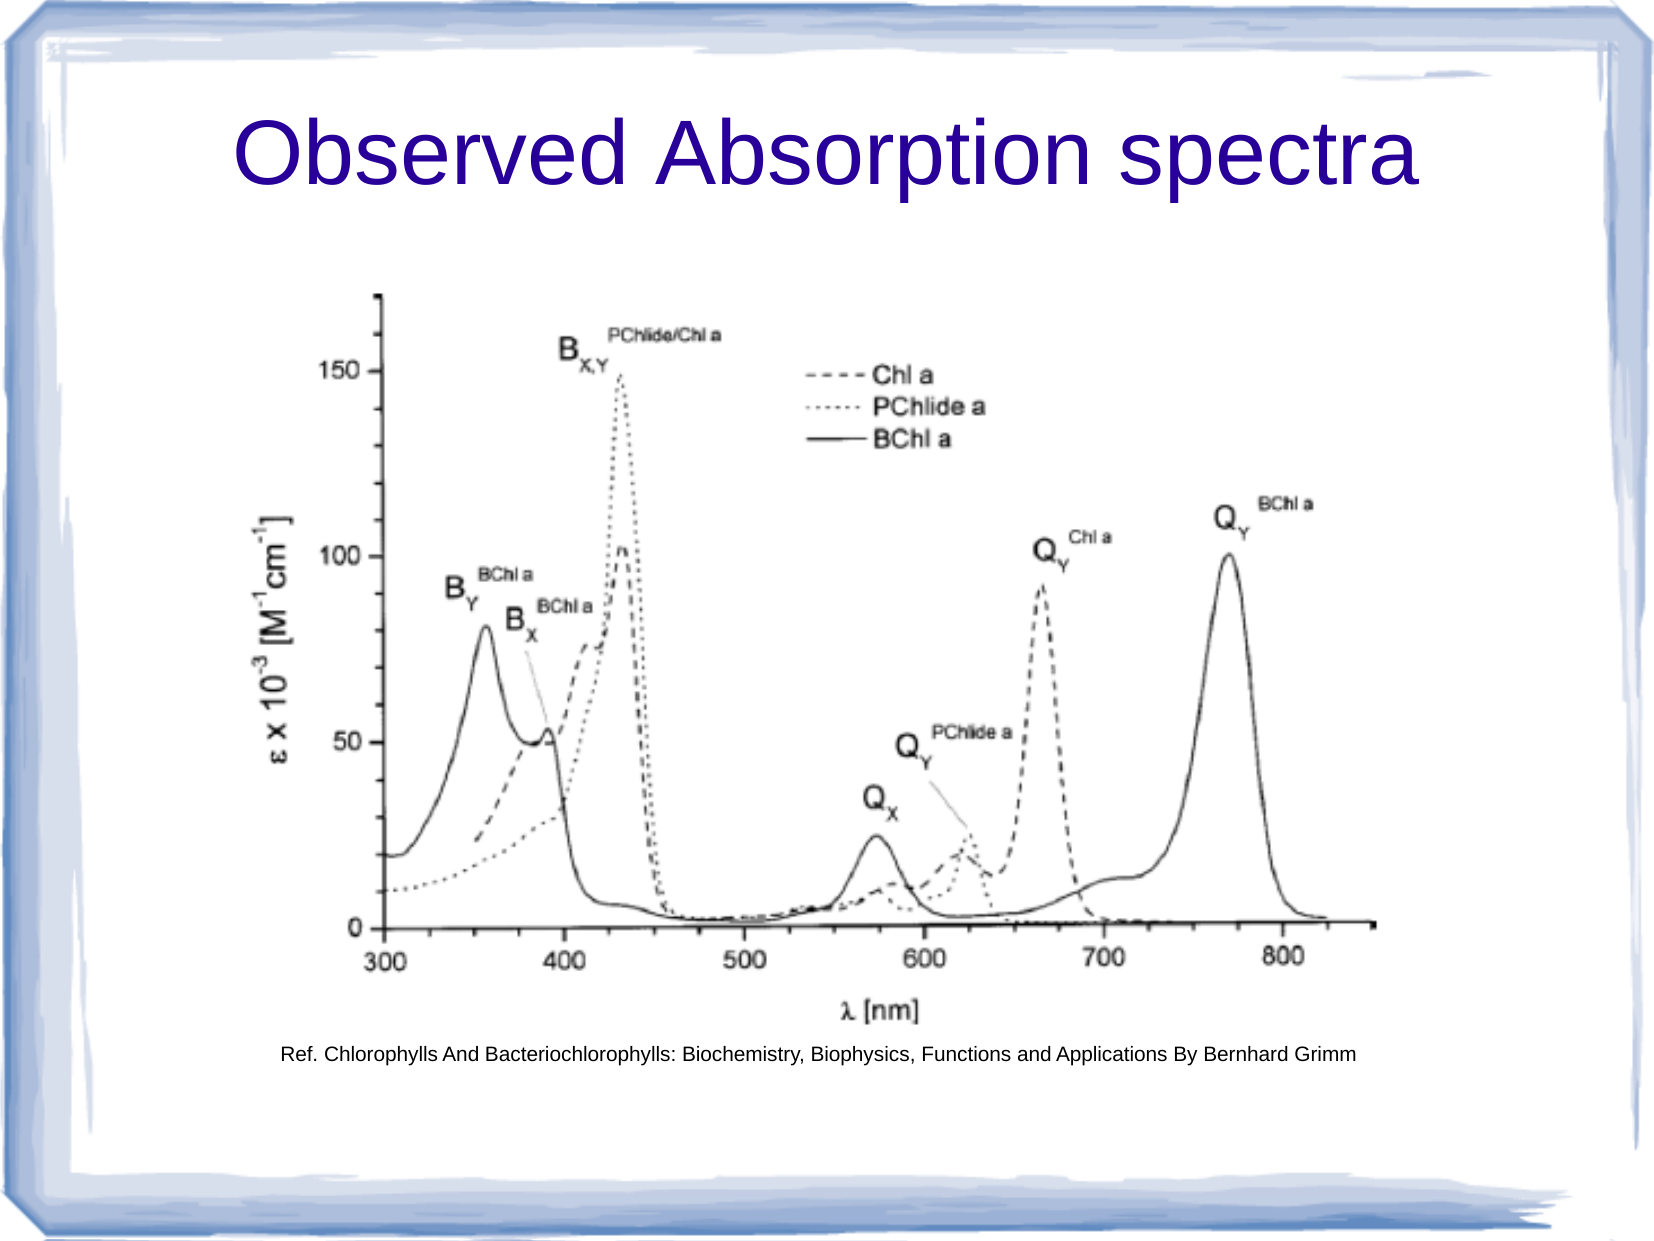

# Observed Absorption spectra
Ref. Chlorophylls And Bacteriochlorophylls: Biochemistry, Biophysics, Functions and Applications By Bernhard Grimm